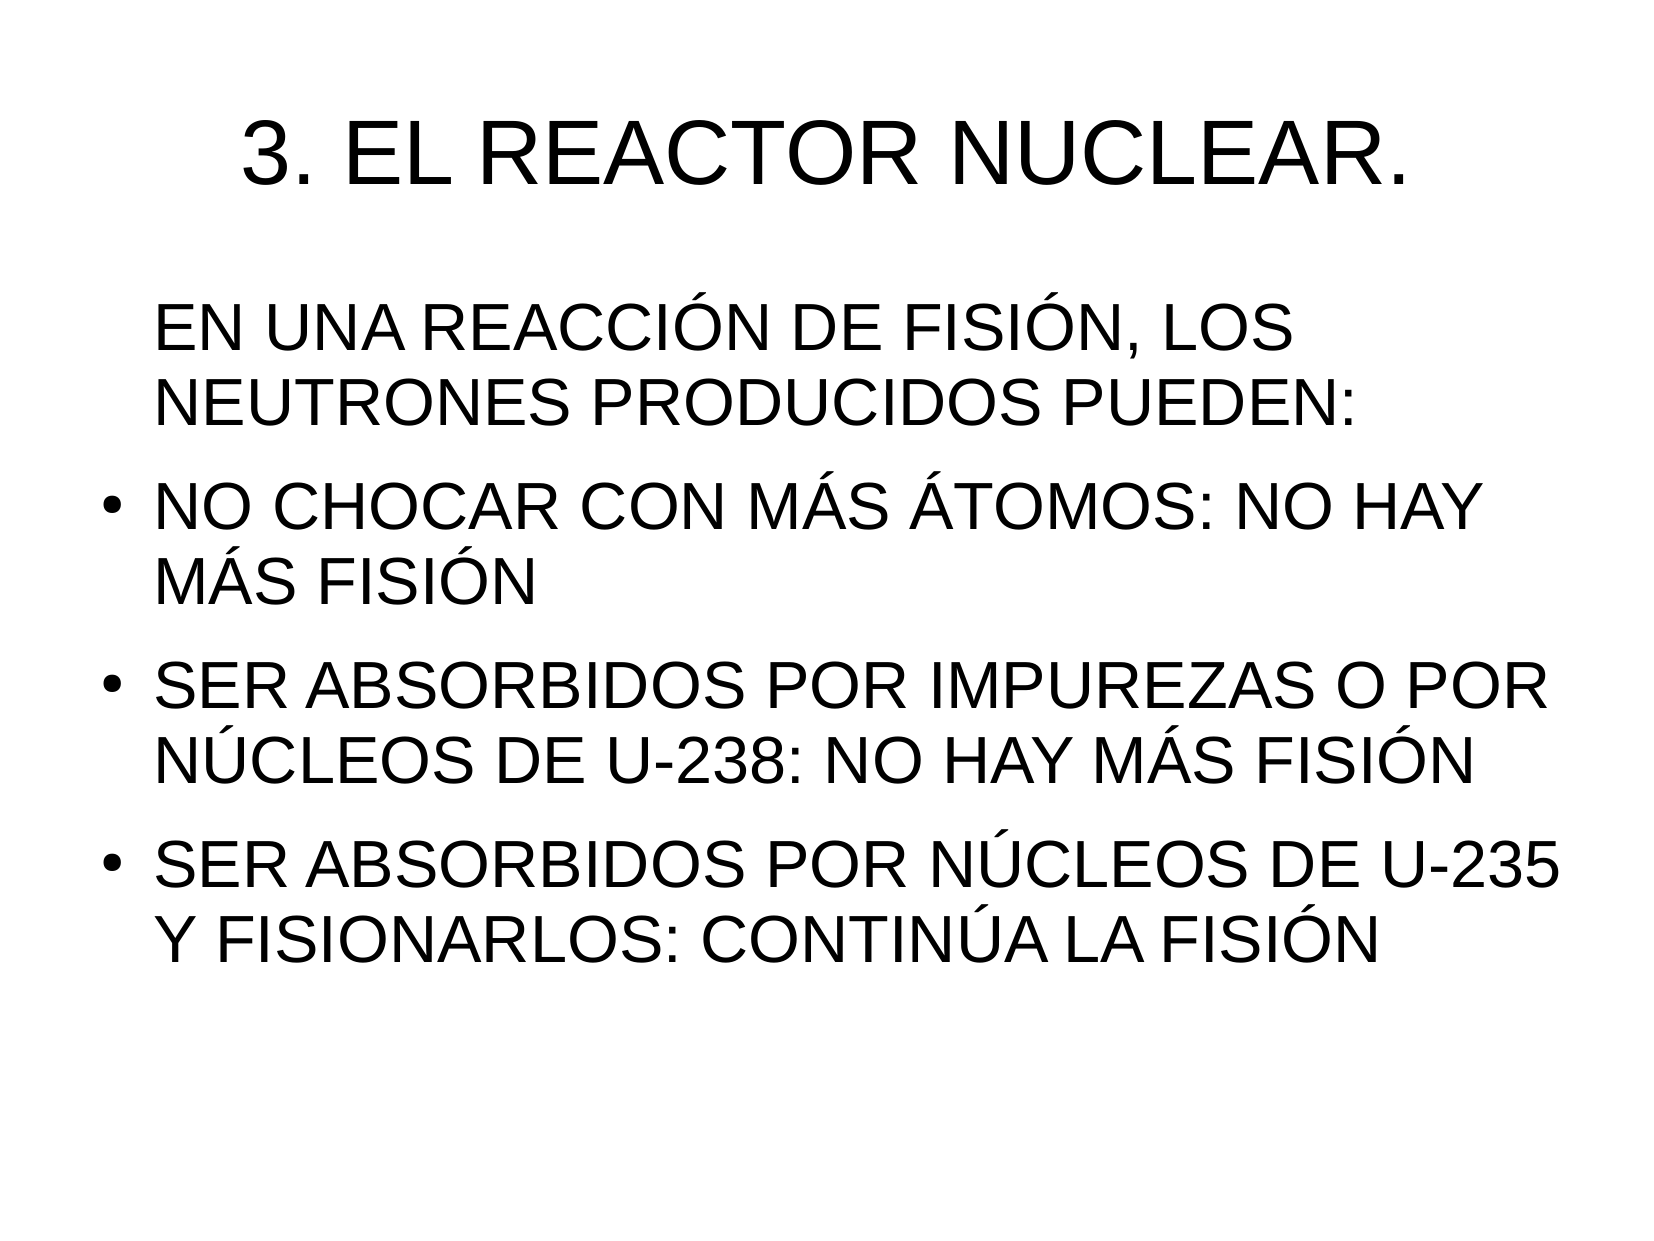

# 3. EL REACTOR NUCLEAR.
EN UNA REACCIÓN DE FISIÓN, LOS NEUTRONES PRODUCIDOS PUEDEN:
NO CHOCAR CON MÁS ÁTOMOS: NO HAY MÁS FISIÓN
SER ABSORBIDOS POR IMPUREZAS O POR NÚCLEOS DE U-238: NO HAY MÁS FISIÓN
SER ABSORBIDOS POR NÚCLEOS DE U-235 Y FISIONARLOS: CONTINÚA LA FISIÓN